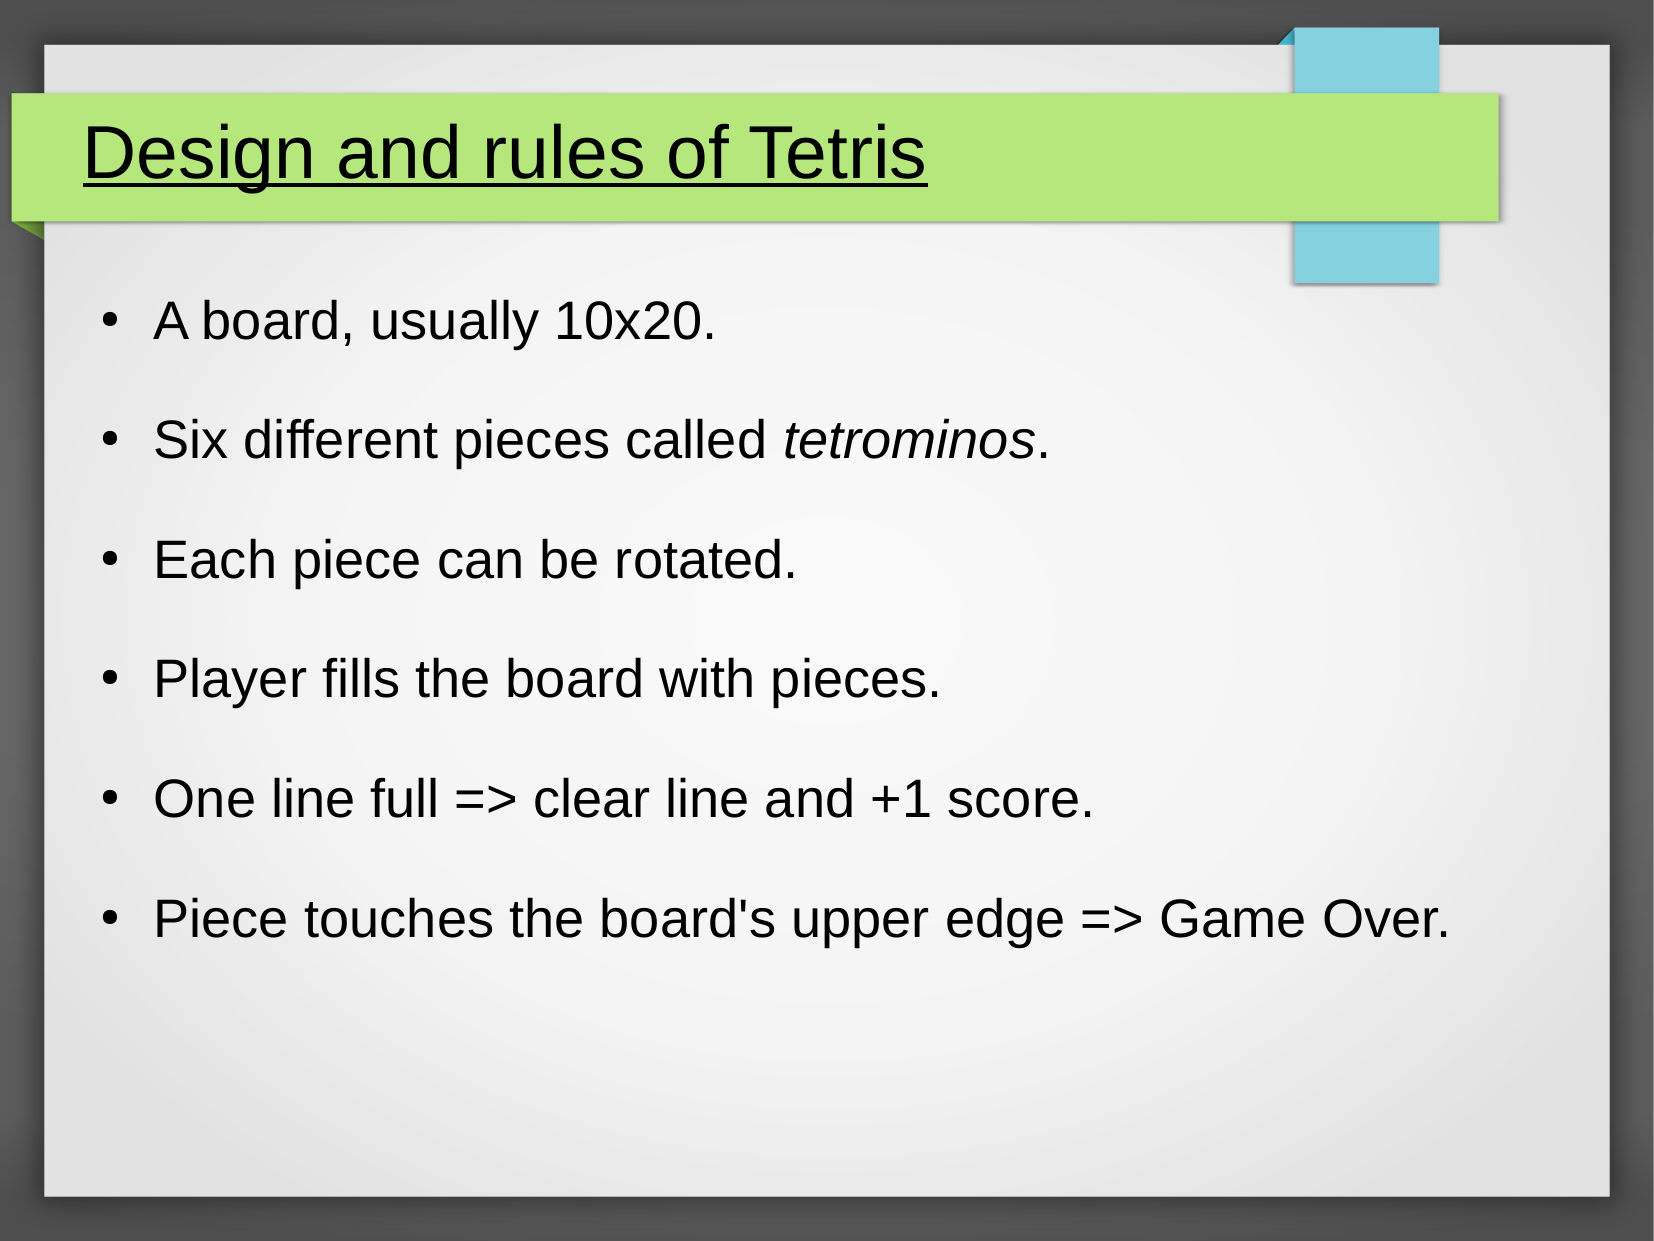

# Design and rules of Tetris
A board, usually 10x20.
Six different pieces called tetrominos.
Each piece can be rotated.
Player fills the board with pieces.
One line full => clear line and +1 score.
Piece touches the board's upper edge => Game Over.